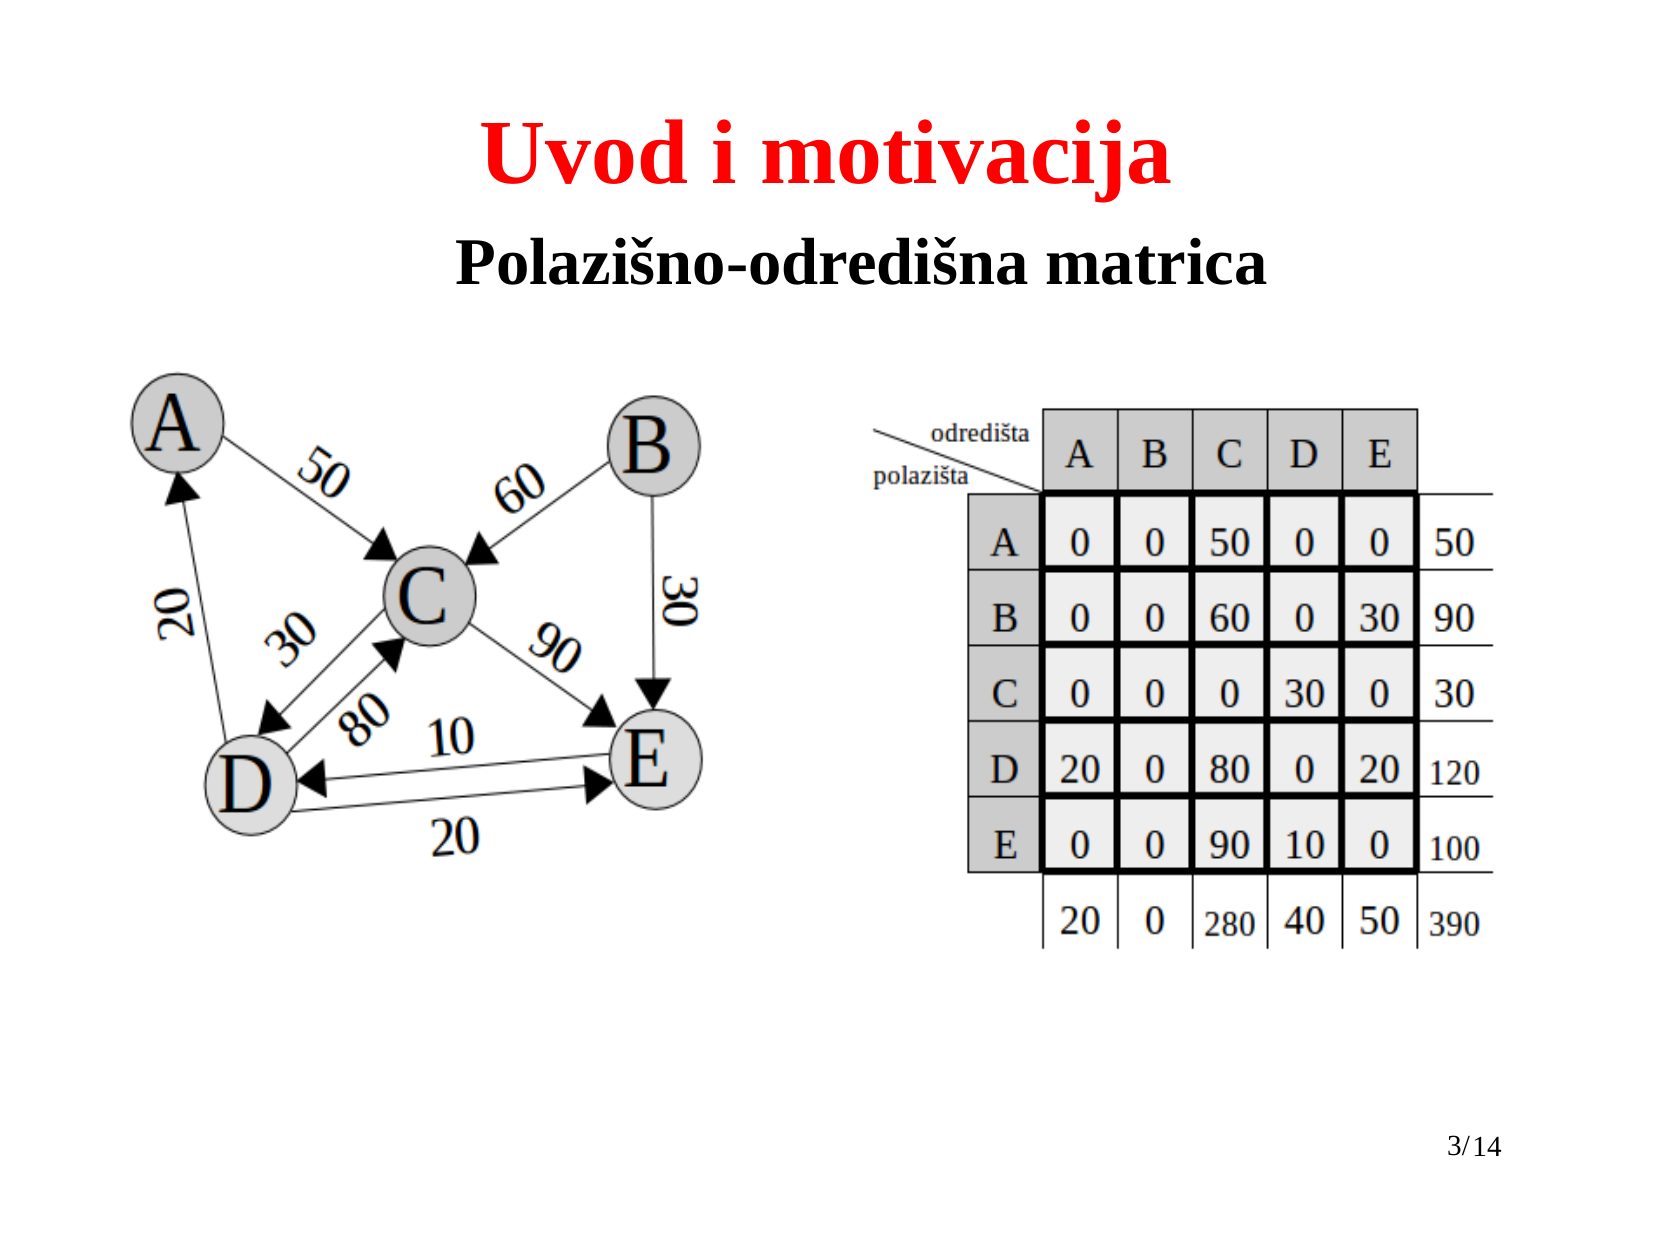

# Uvod i motivacija
Polazišno-odredišna matrica
3